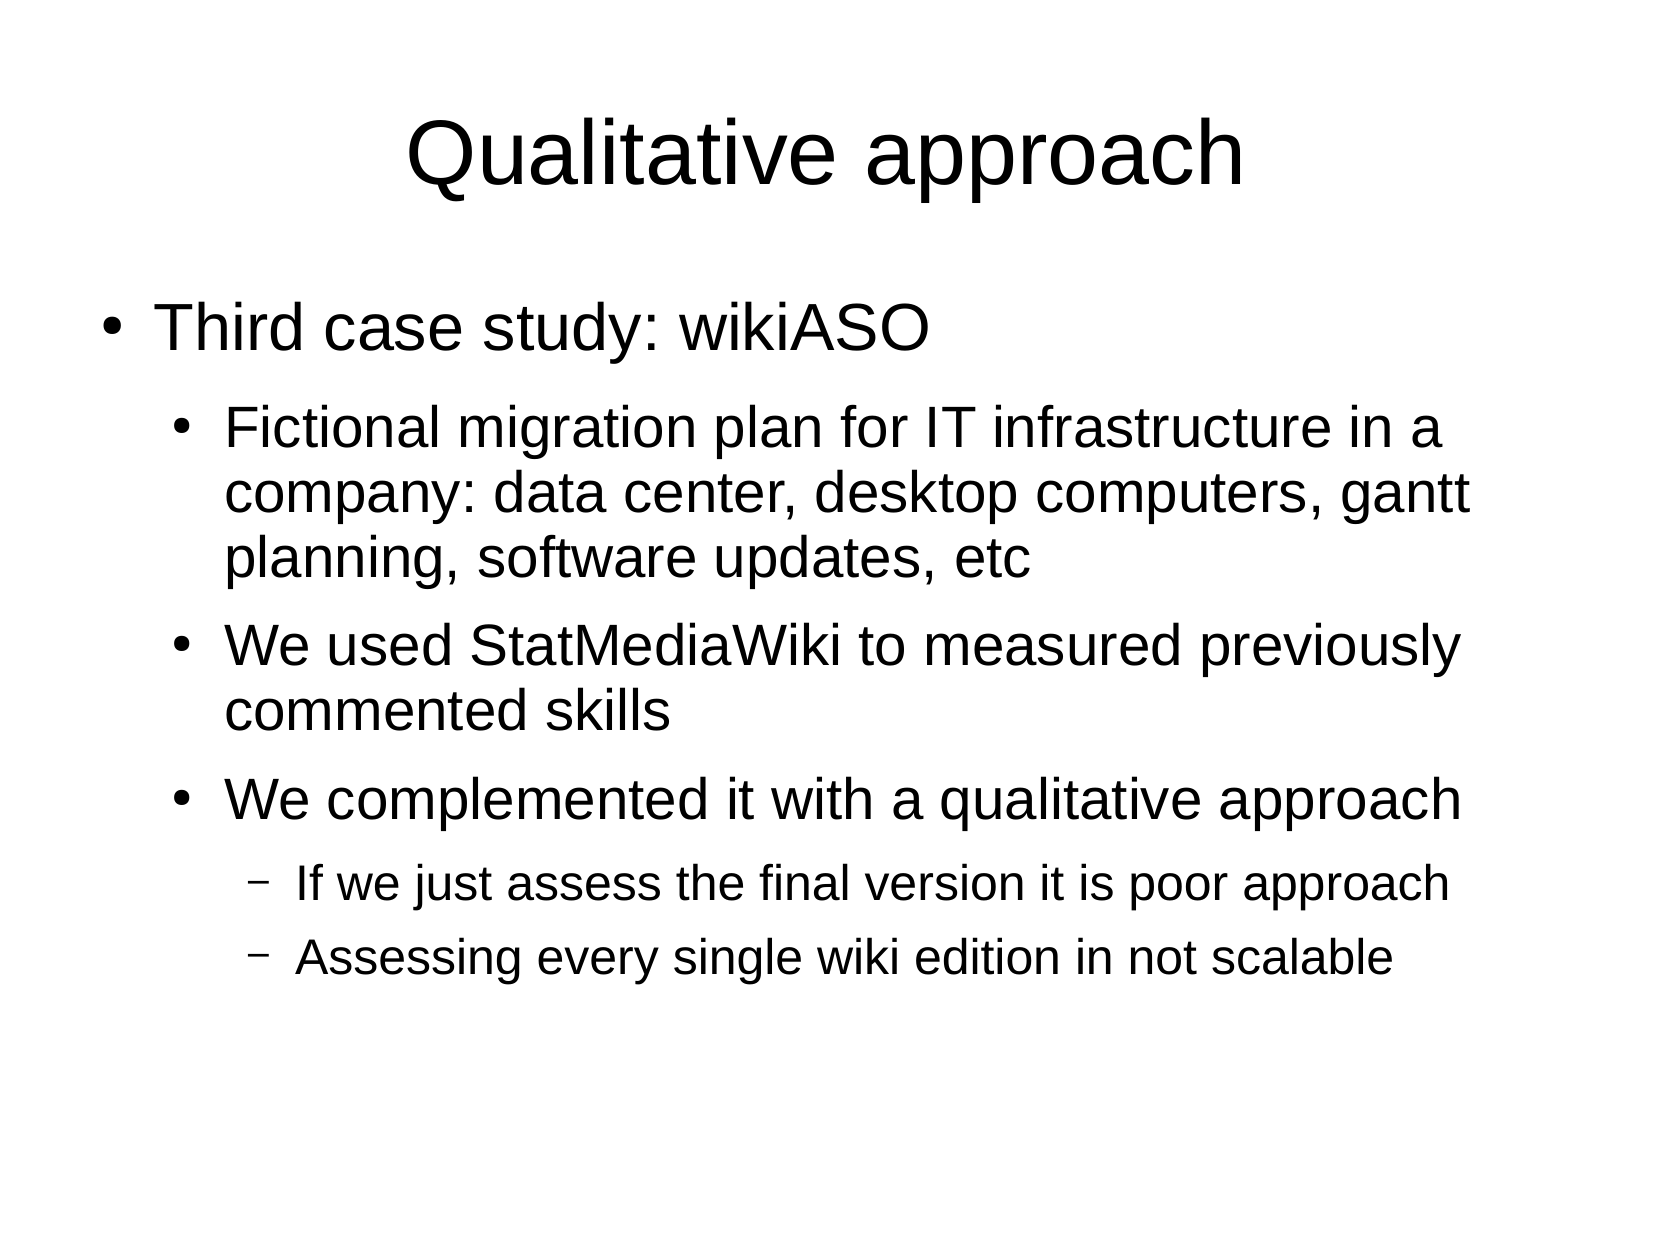

# Qualitative approach
Third case study: wikiASO
Fictional migration plan for IT infrastructure in a company: data center, desktop computers, gantt planning, software updates, etc
We used StatMediaWiki to measured previously commented skills
We complemented it with a qualitative approach
If we just assess the final version it is poor approach
Assessing every single wiki edition in not scalable